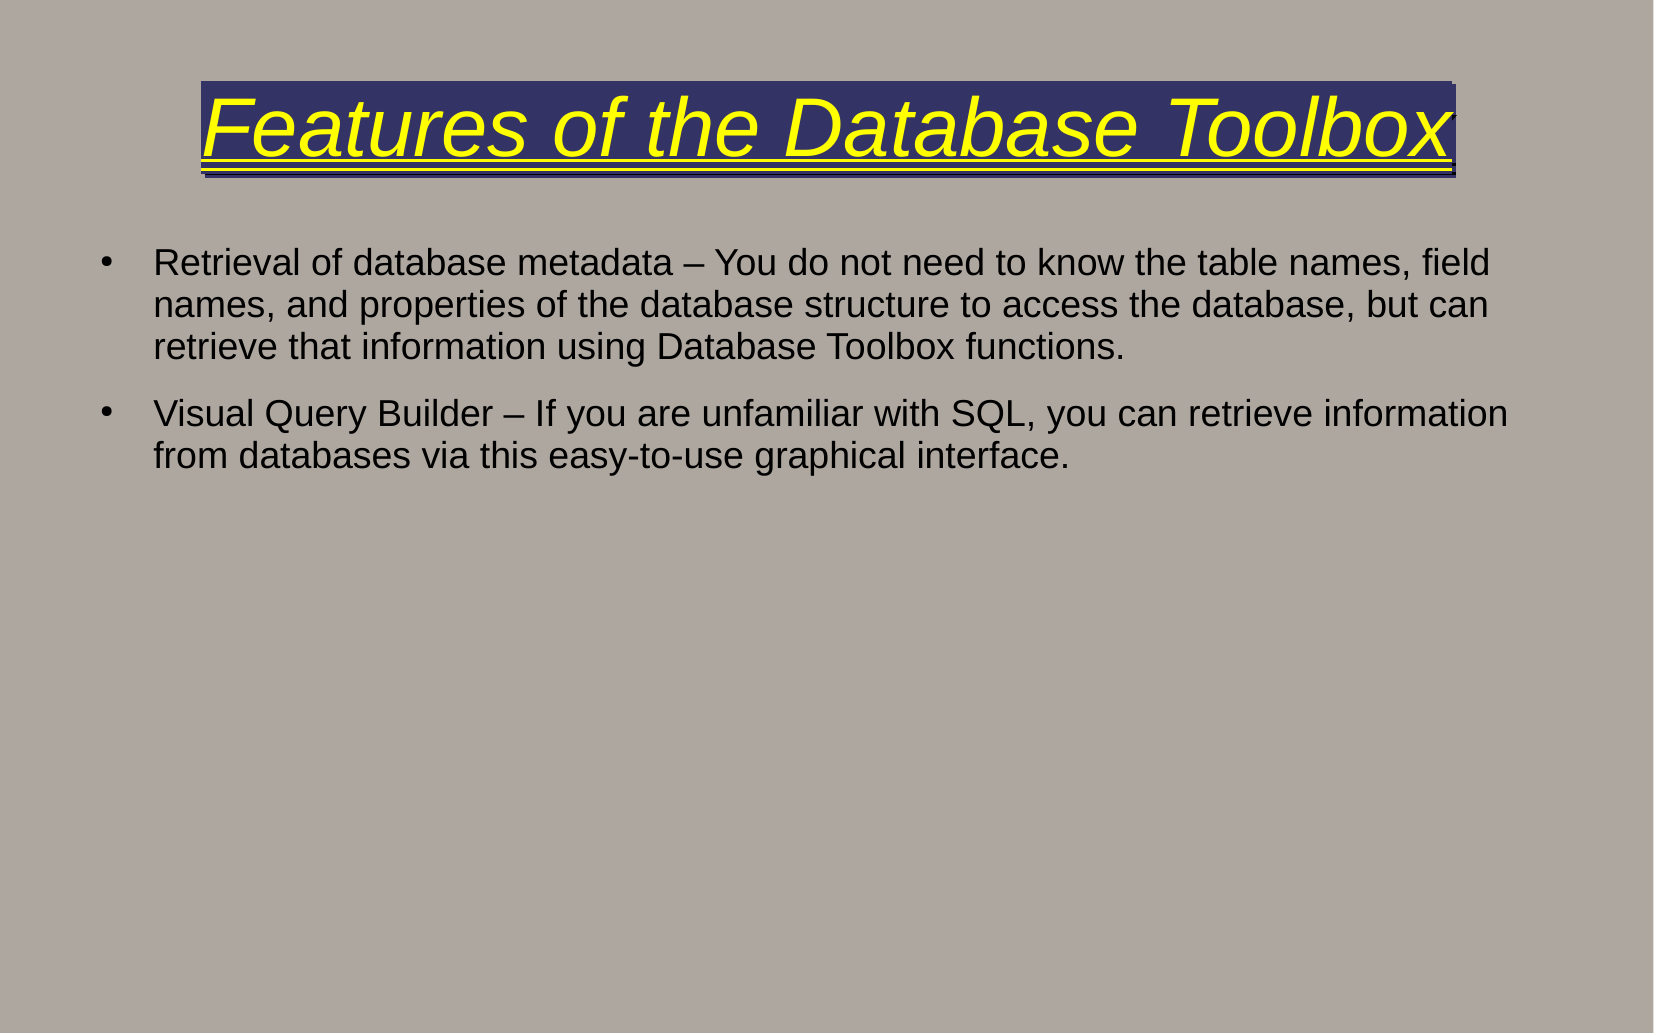

Features of the Database Toolbox
# Retrieval of database metadata – You do not need to know the table names, field names, and properties of the database structure to access the database, but can retrieve that information using Database Toolbox functions.
Visual Query Builder – If you are unfamiliar with SQL, you can retrieve information from databases via this easy-to-use graphical interface.